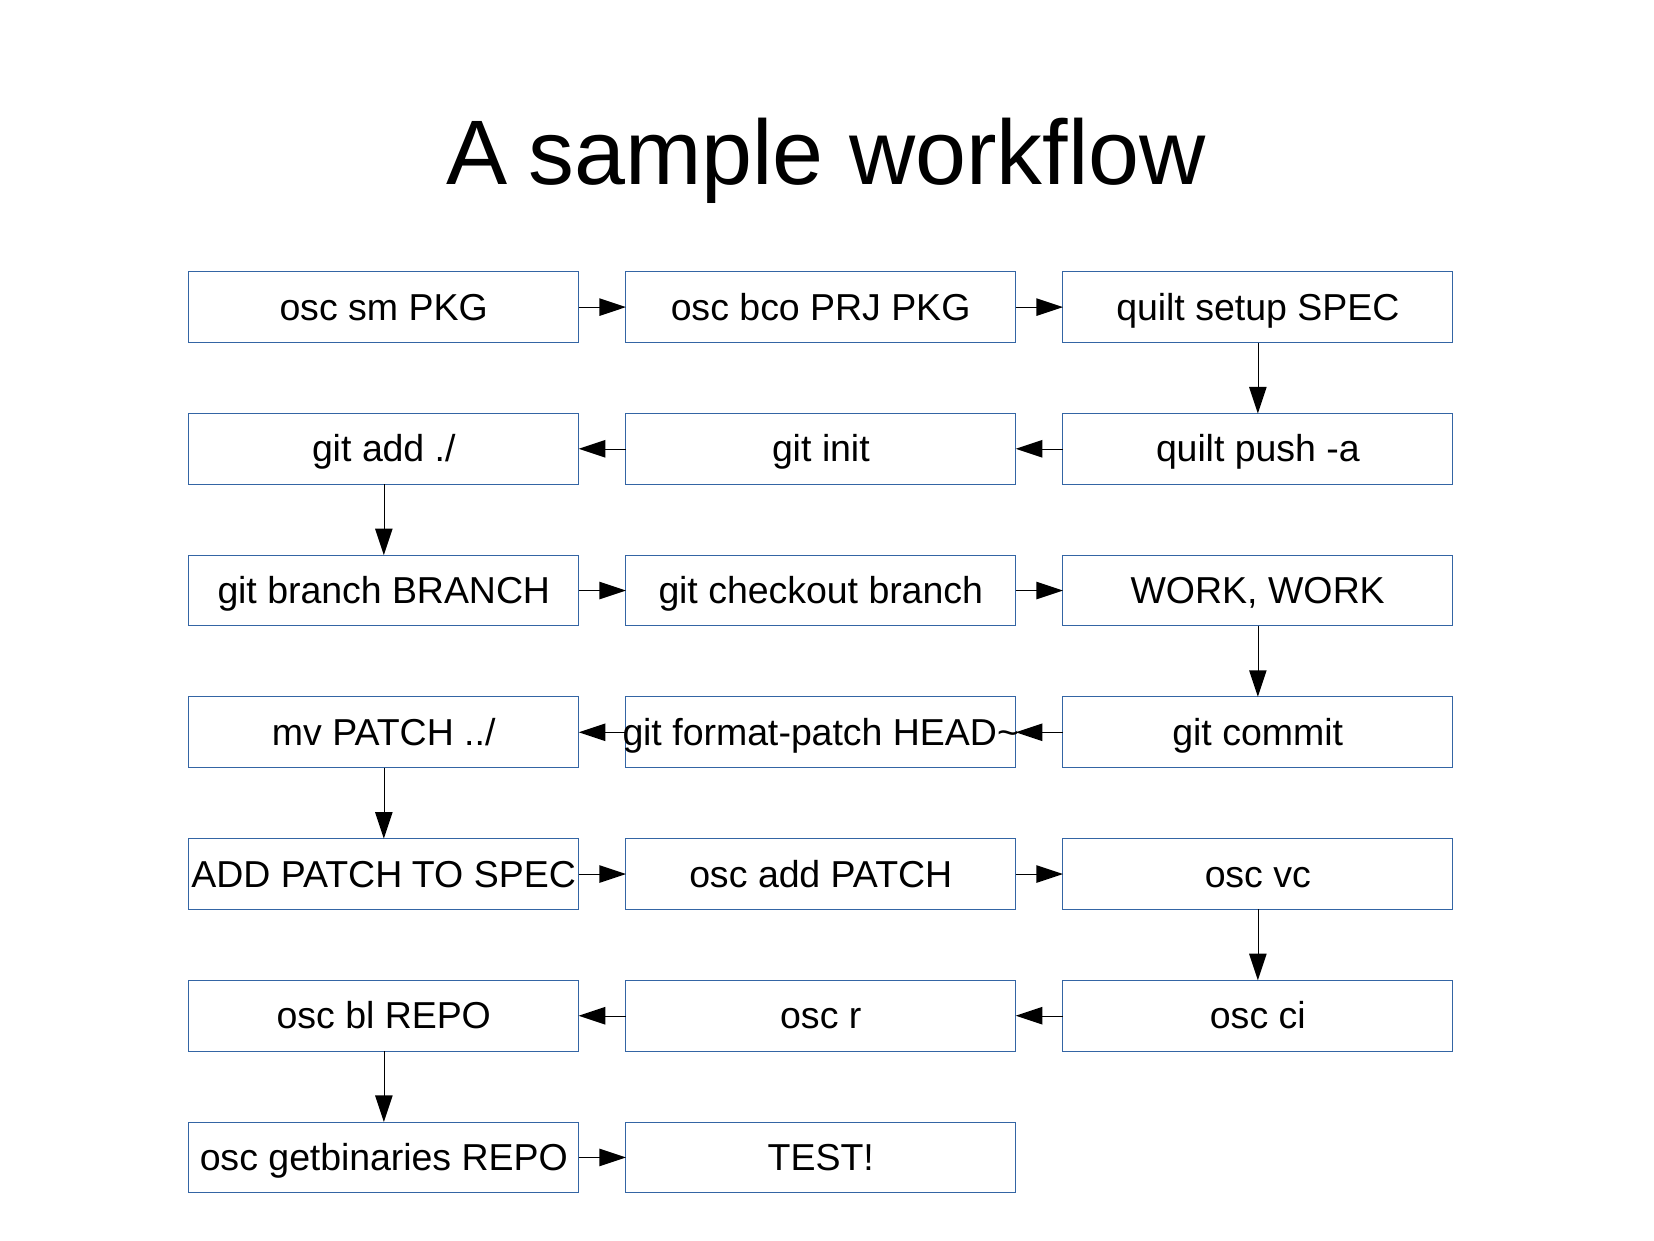

# A sample workflow
osc sm PKG
osc bco PRJ PKG
quilt setup SPEC
git add ./
git init
quilt push -a
git branch BRANCH
git checkout branch
WORK, WORK
mv PATCH ../
git format-patch HEAD~
git commit
ADD PATCH TO SPEC
osc add PATCH
osc vc
osc bl REPO
osc r
osc ci
osc getbinaries REPO
TEST!